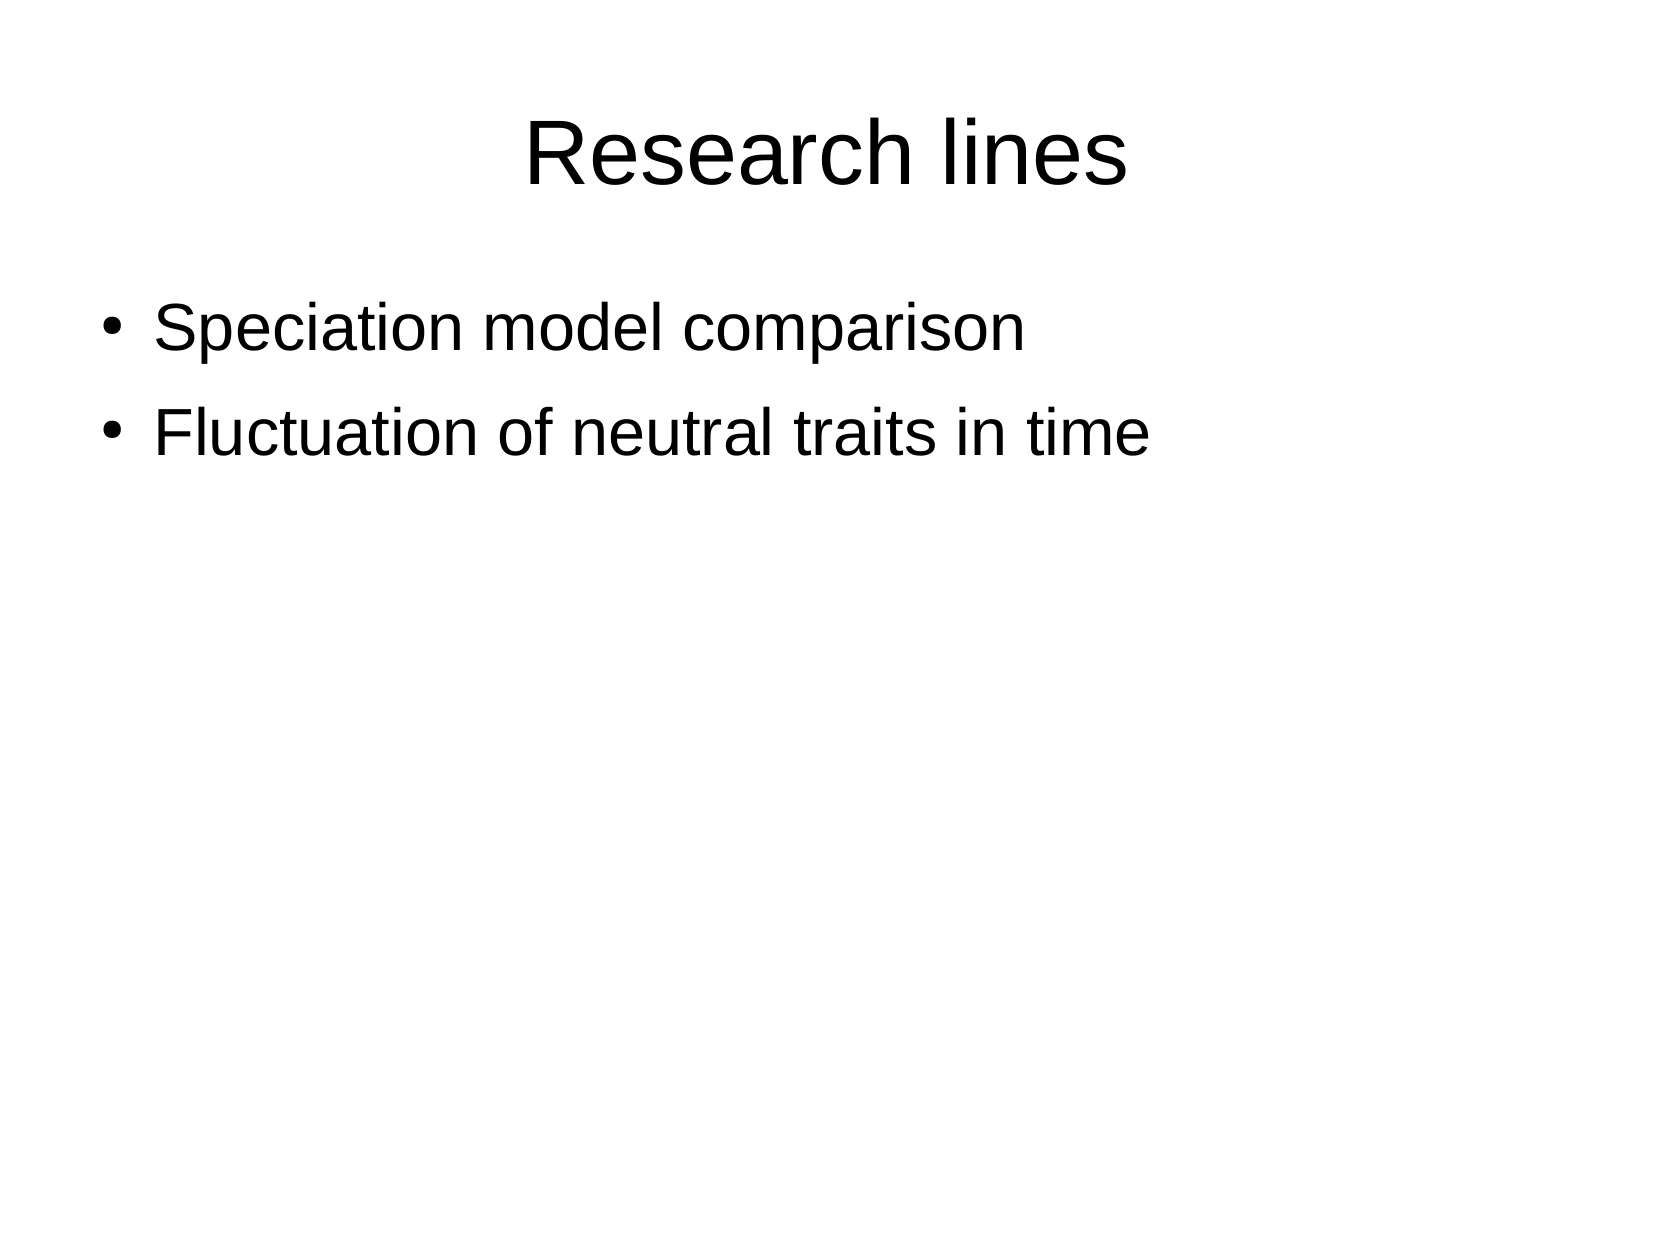

# Research lines
Speciation model comparison
Fluctuation of neutral traits in time